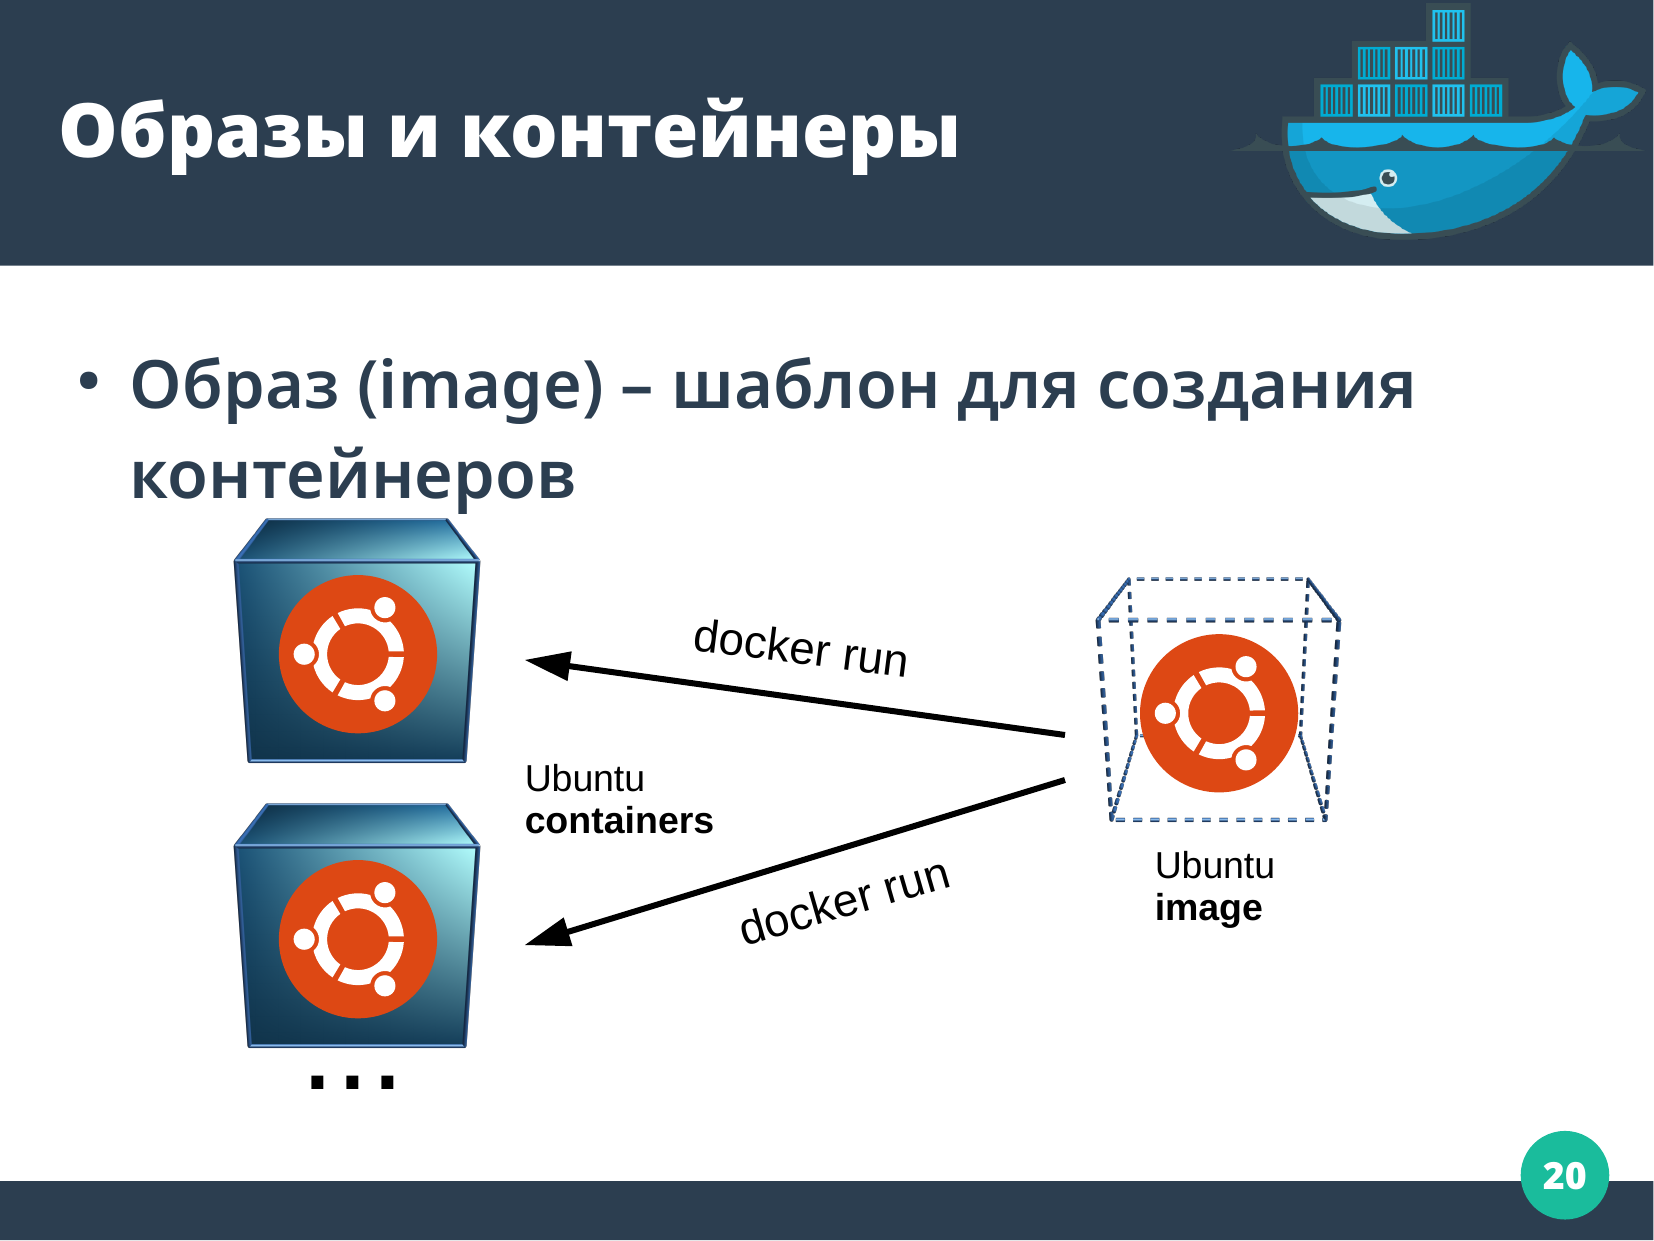

# Образы и контейнеры
Образ (image) – шаблон для создания контейнеров
docker run
Ubuntu
containers
Ubuntu
image
docker run
...
20